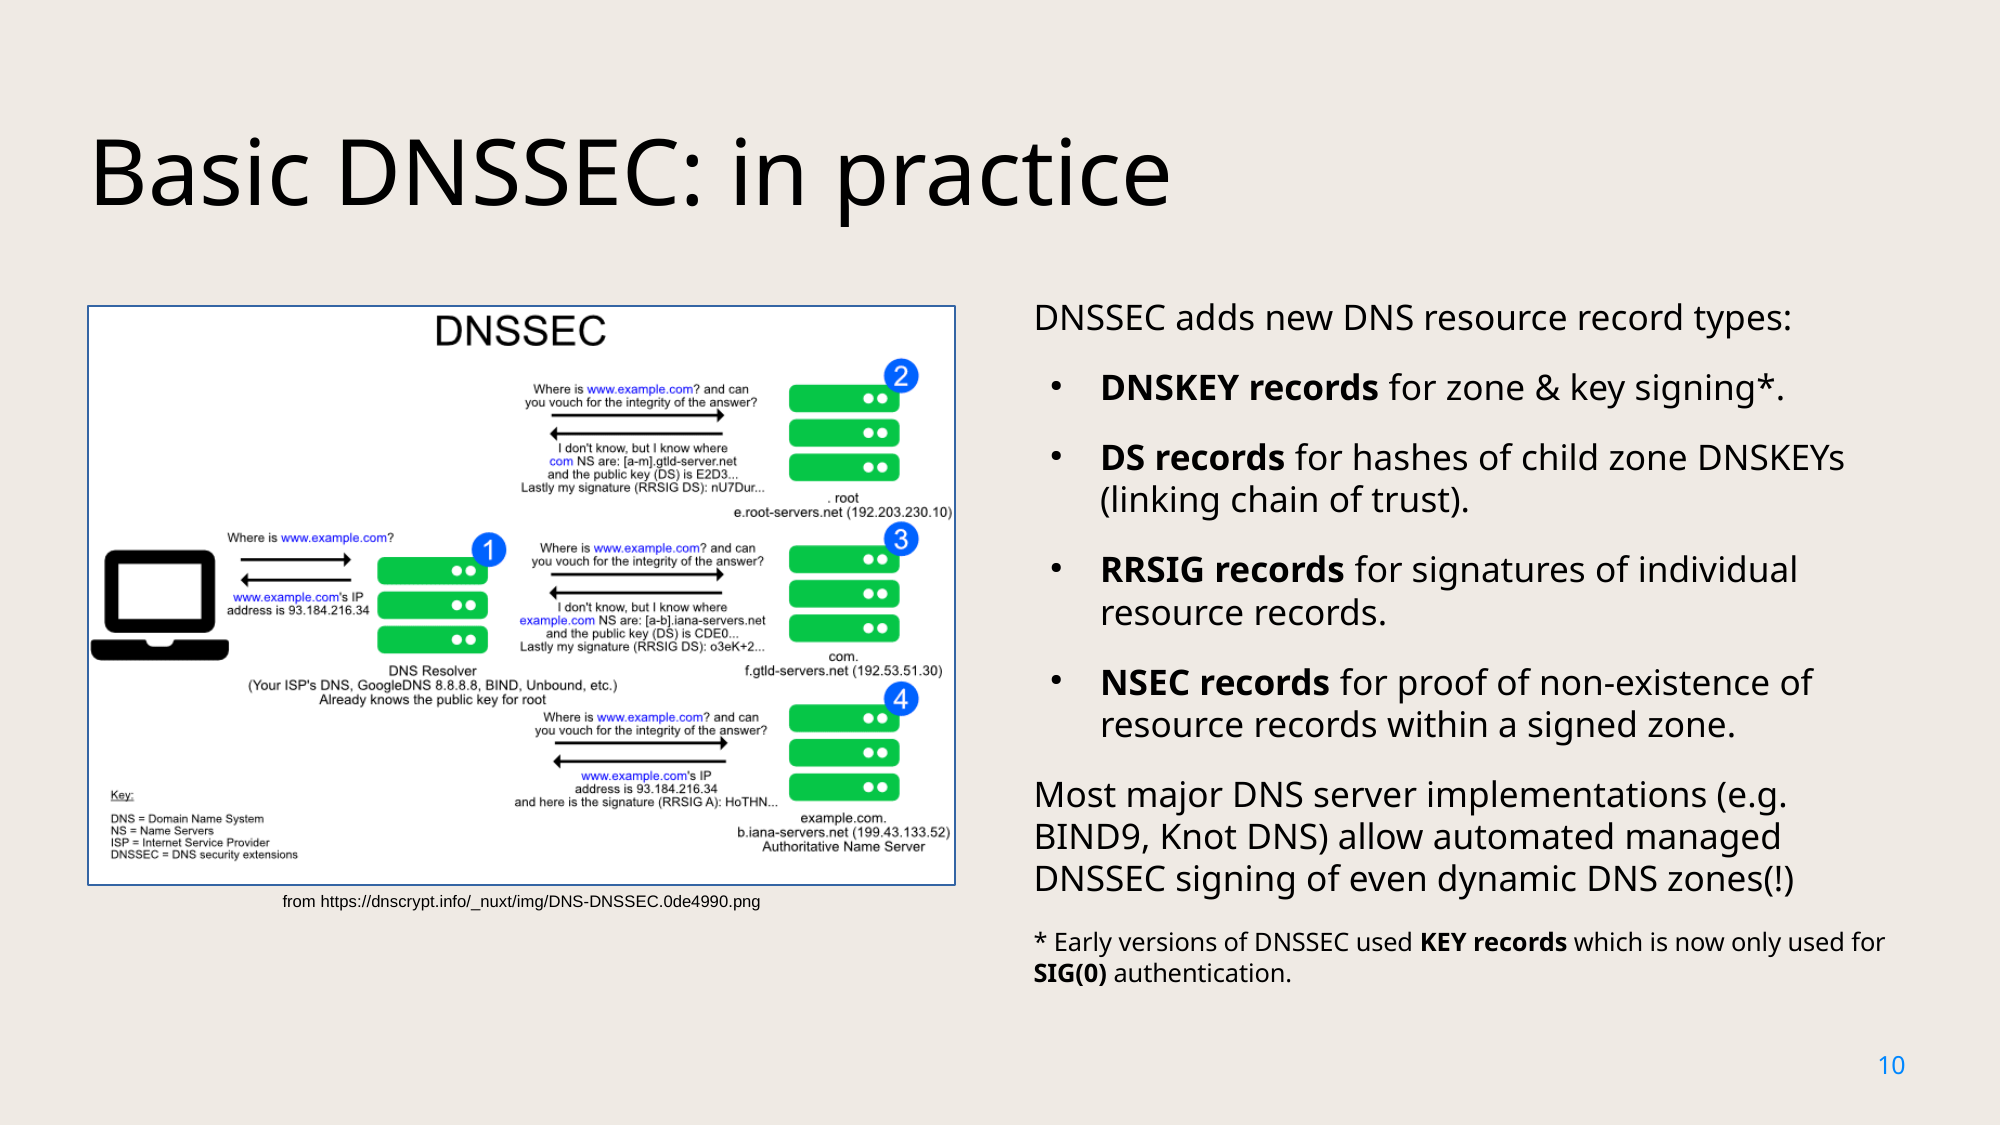

# Basic DNSSEC: in practice
DNSSEC adds new DNS resource record types:
DNSKEY records for zone & key signing*.
DS records for hashes of child zone DNSKEYs
(linking chain of trust).
RRSIG records for signatures of individual resource records.
NSEC records for proof of non-existence of resource records within a signed zone.
Most major DNS server implementations (e.g. BIND9, Knot DNS) allow automated managed DNSSEC signing of even dynamic DNS zones(!)
* Early versions of DNSSEC used KEY records which is now only used for SIG(0) authentication.
from https://dnscrypt.info/_nuxt/img/DNS-DNSSEC.0de4990.png